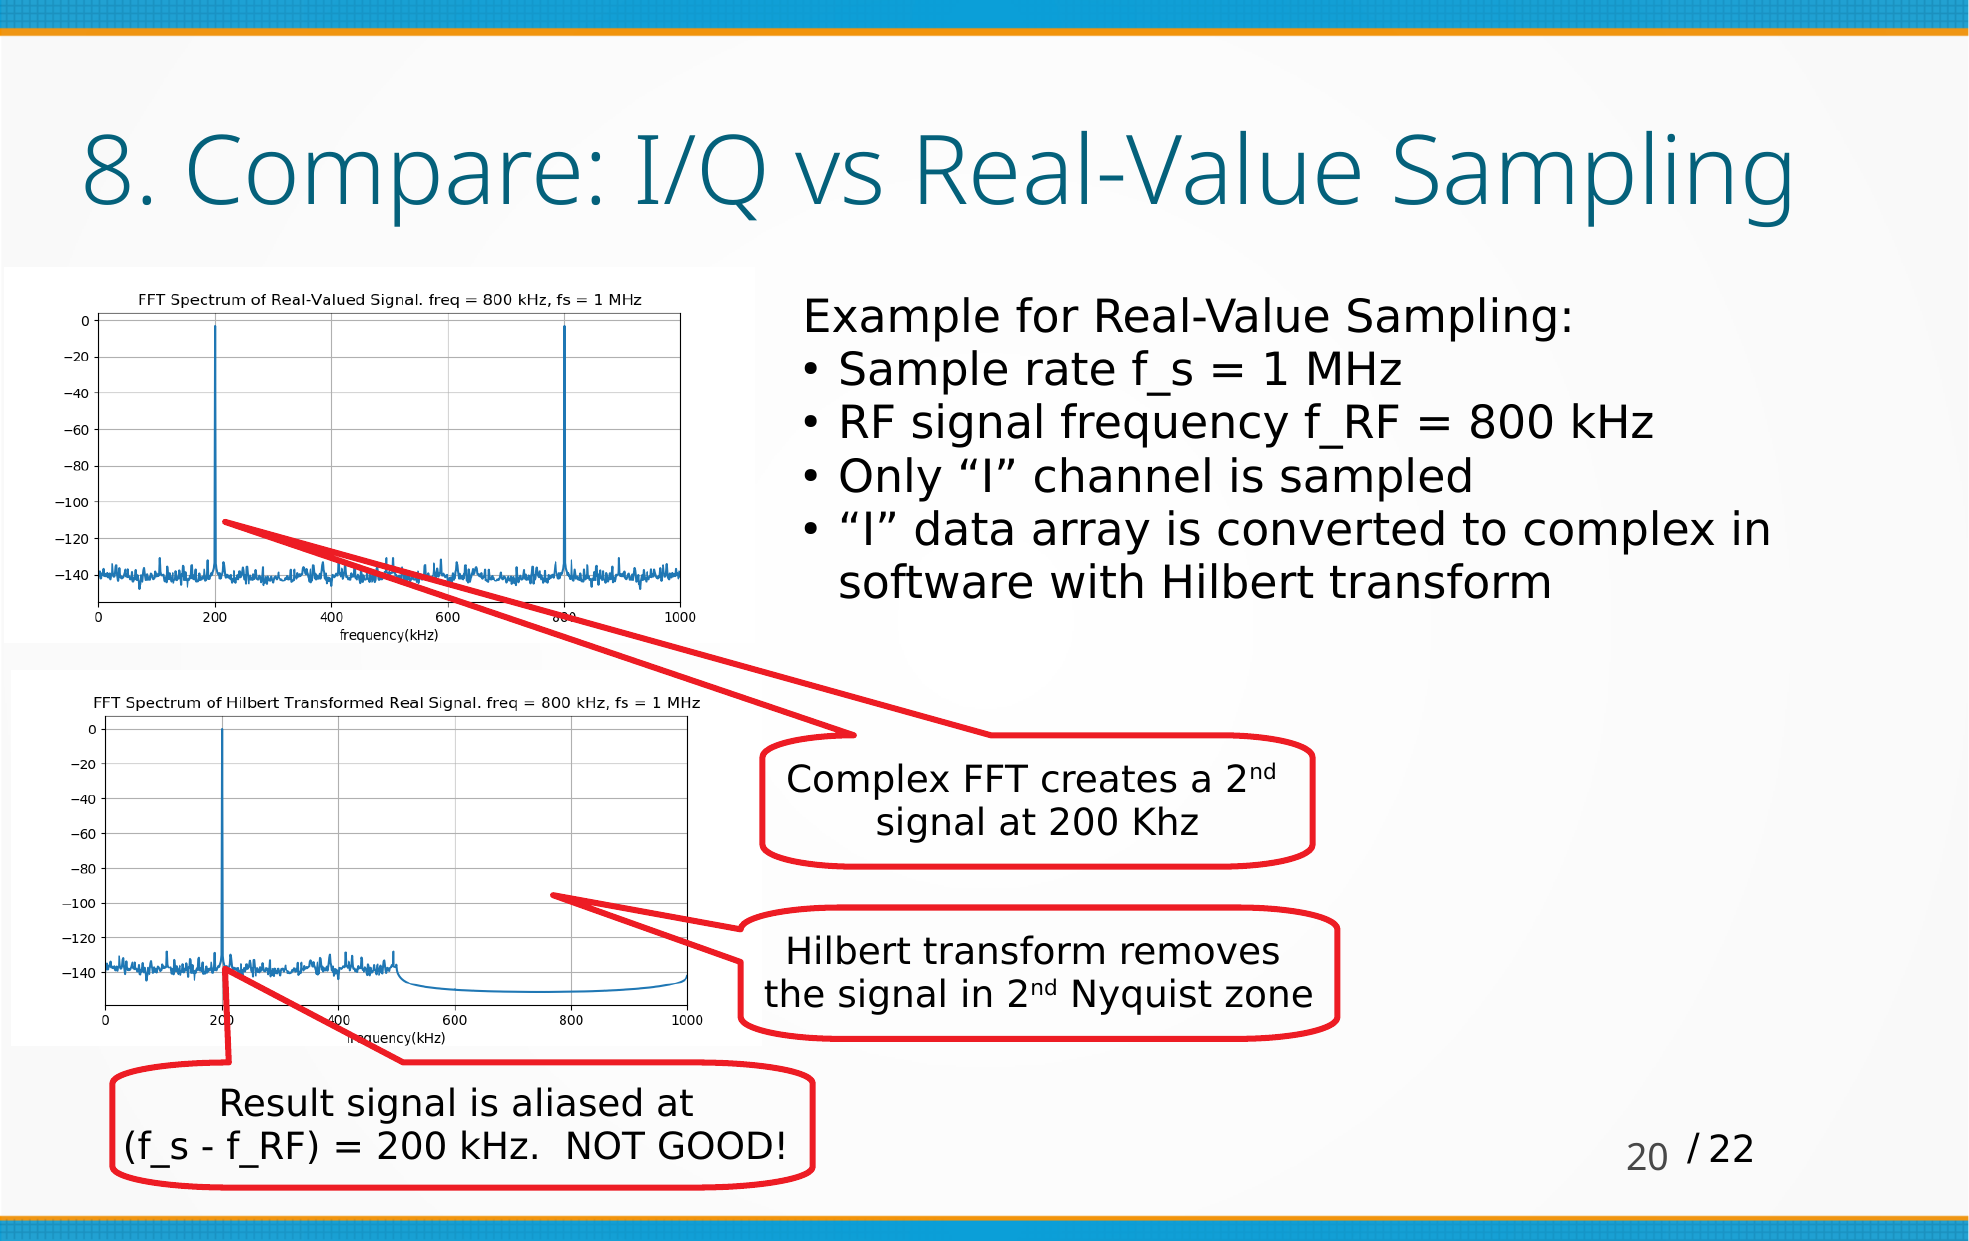

# 8. Compare: I/Q vs Real-Value Sampling
Example for Real-Value Sampling:
Sample rate f_s = 1 MHz
RF signal frequency f_RF = 800 kHz
Only “I” channel is sampled
“I” data array is converted to complex in software with Hilbert transform
Complex FFT creates a 2nd
signal at 200 Khz
Hilbert transform removes
the signal in 2nd Nyquist zone
Result signal is aliased at
(f_s - f_RF) = 200 kHz. NOT GOOD!
20